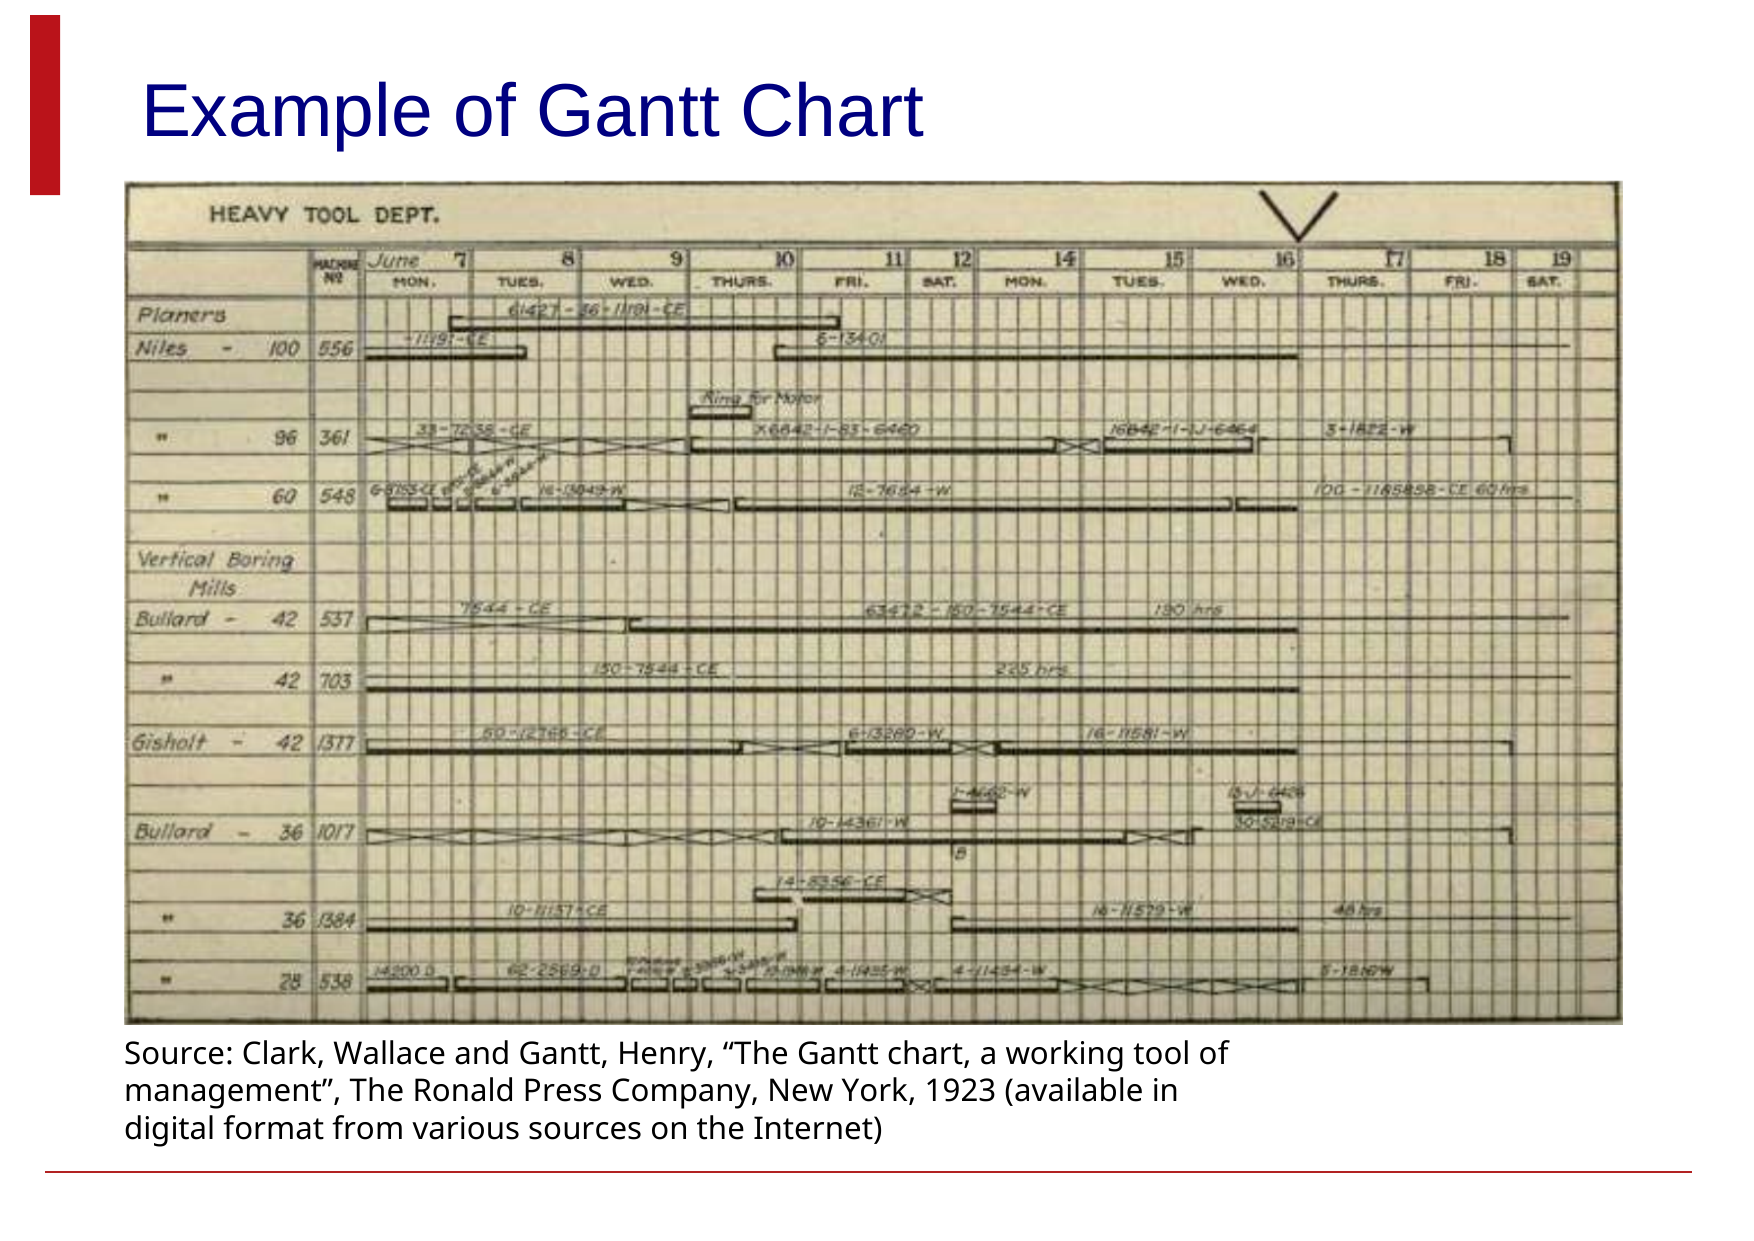

# Example of Gantt Chart
Source: Clark, Wallace and Gantt, Henry, “The Gantt chart, a working tool of management”, The Ronald Press Company, New York, 1923 (available in digital format from various sources on the Internet)